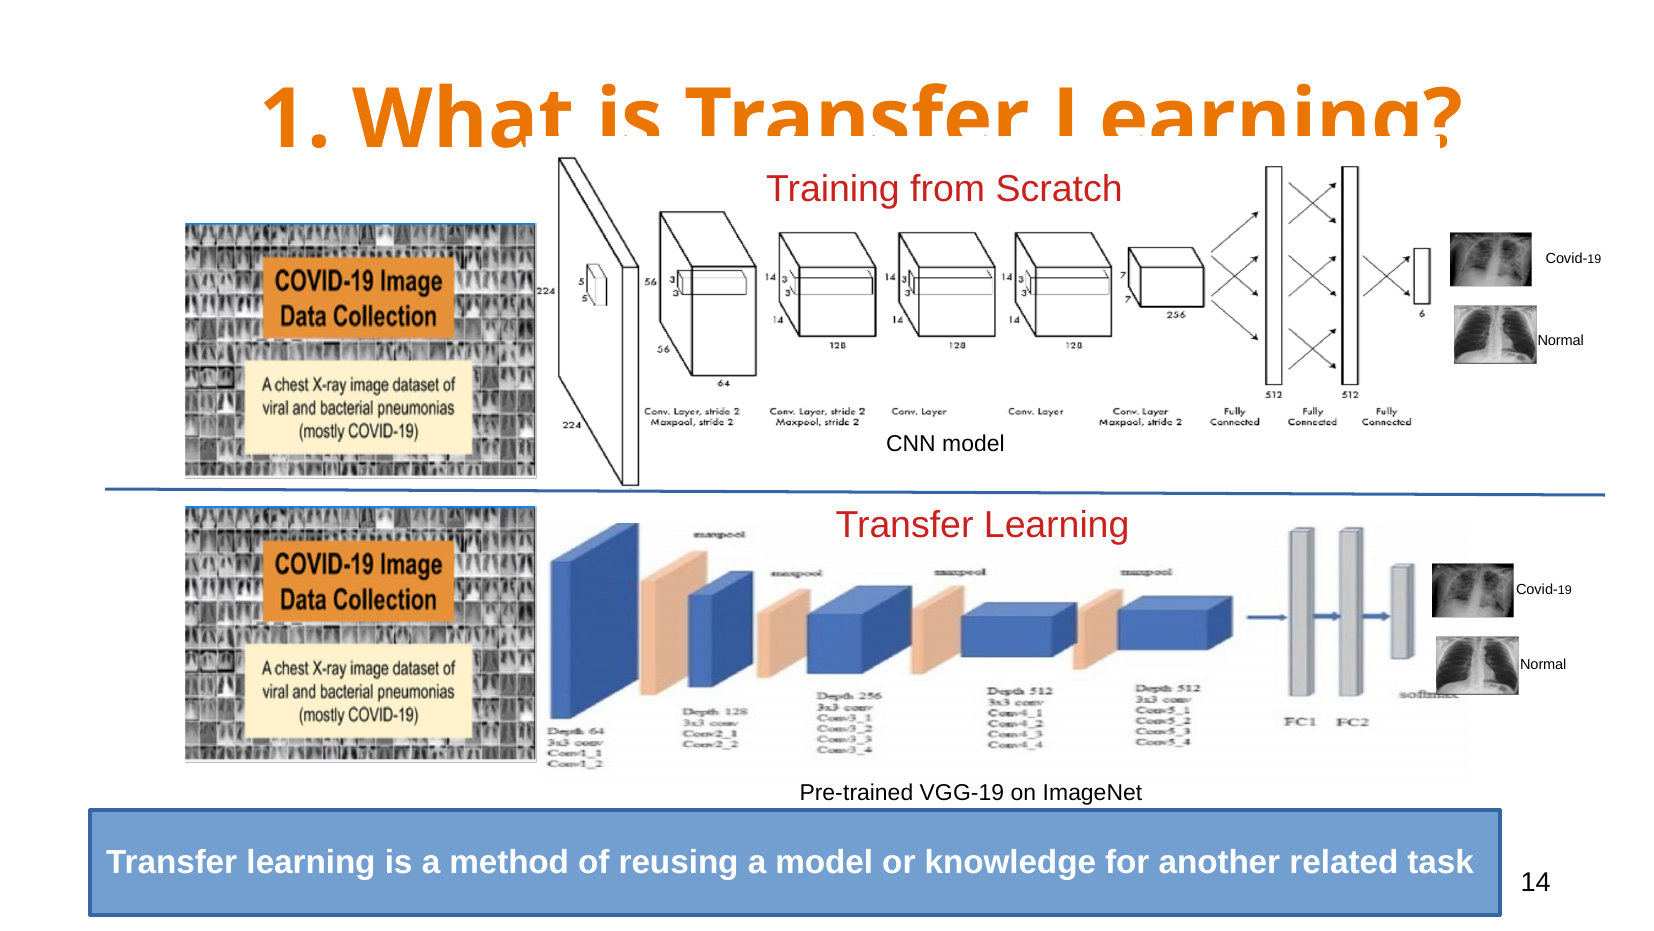

# 1. What is Transfer Learning?
Training from Scratch
Covid-19
Normal
CNN model
Transfer Learning
Covid-19
Normal
Pre-trained VGG-19 on ImageNet
Transfer learning is a method of reusing a model or knowledge for another related task